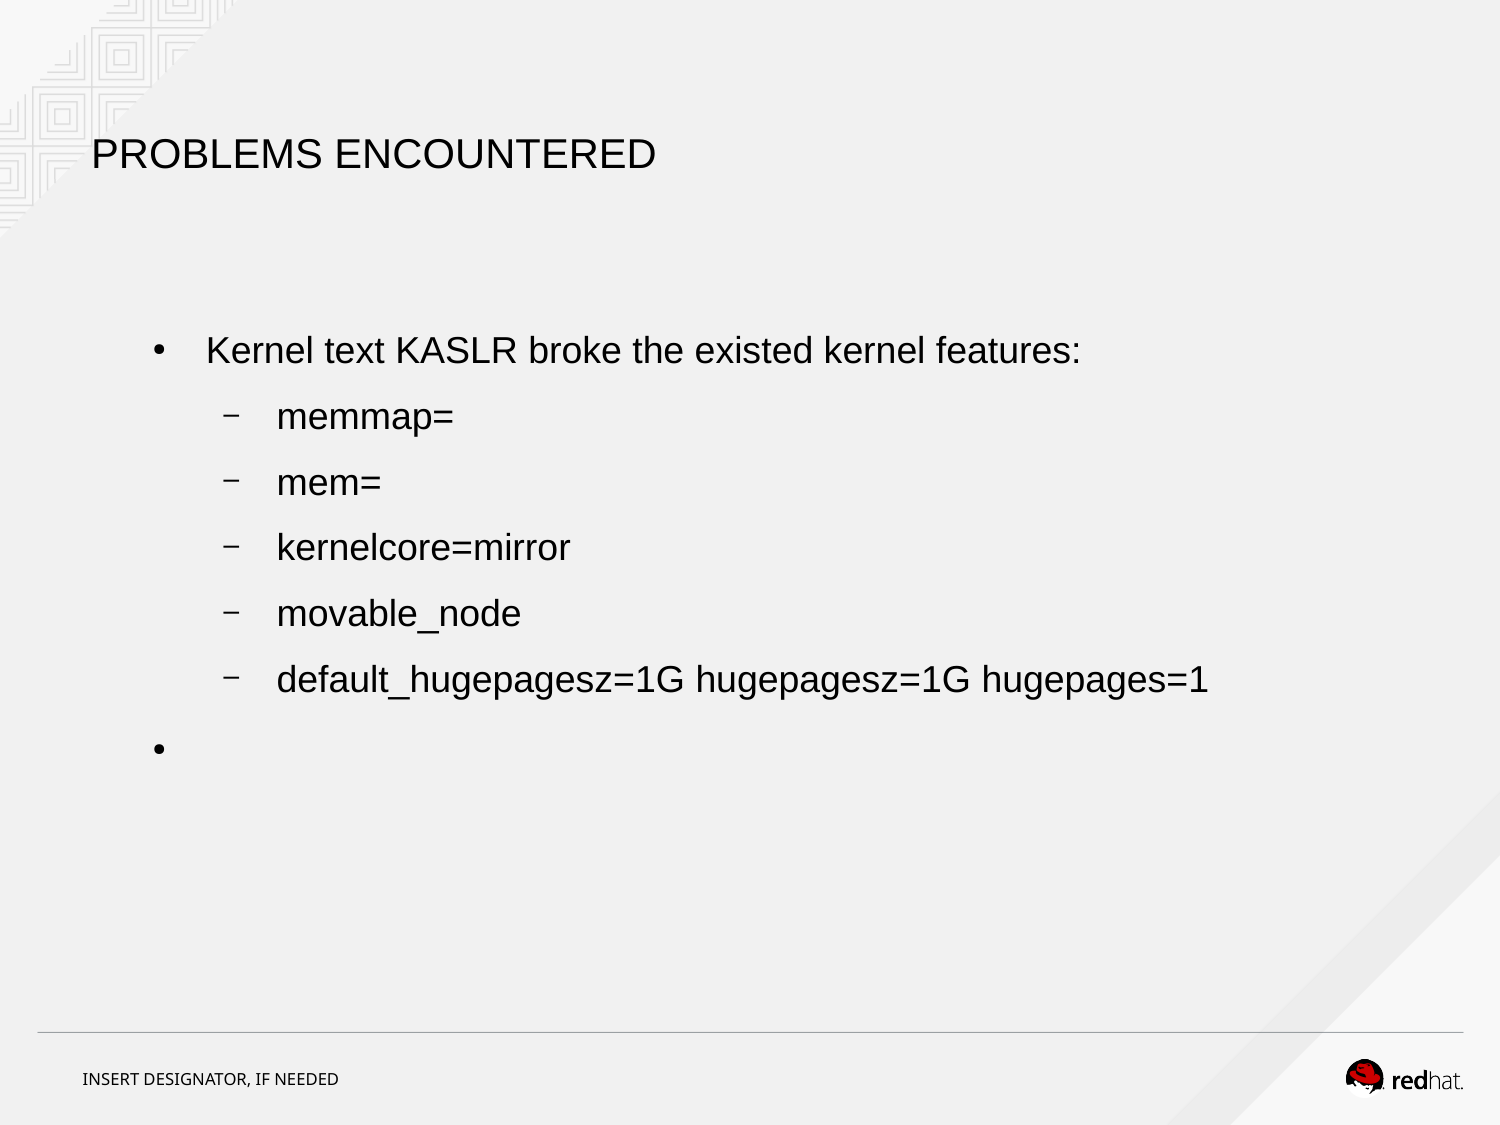

# PROBLEMS ENCOUNTERED
Kernel text KASLR broke the existed kernel features:
memmap=
mem=
kernelcore=mirror
movable_node
default_hugepagesz=1G hugepagesz=1G hugepages=1